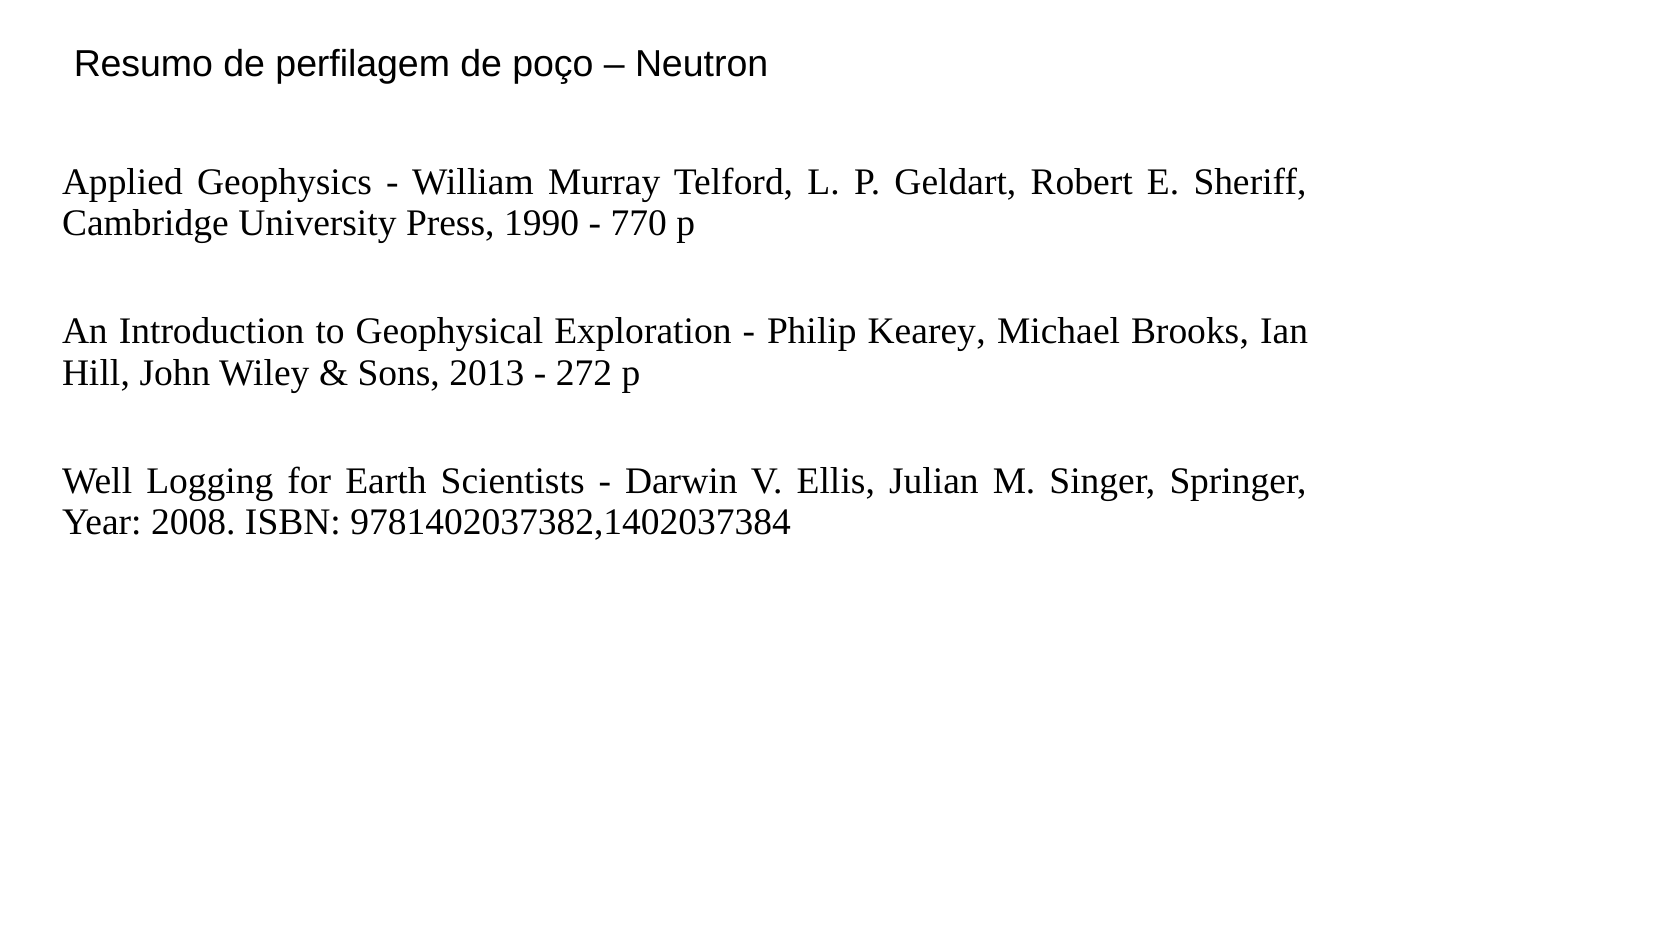

Resumo de perfilagem de poço – Neutron
Applied Geophysics - William Murray Telford, L. P. Geldart, Robert E. Sheriff, Cambridge University Press, 1990 - 770 p
An Introduction to Geophysical Exploration - Philip Kearey, Michael Brooks, Ian Hill, John Wiley & Sons, 2013 - 272 p
Well Logging for Earth Scientists - Darwin V. Ellis, Julian M. Singer, Springer, Year: 2008. ISBN: 9781402037382,1402037384